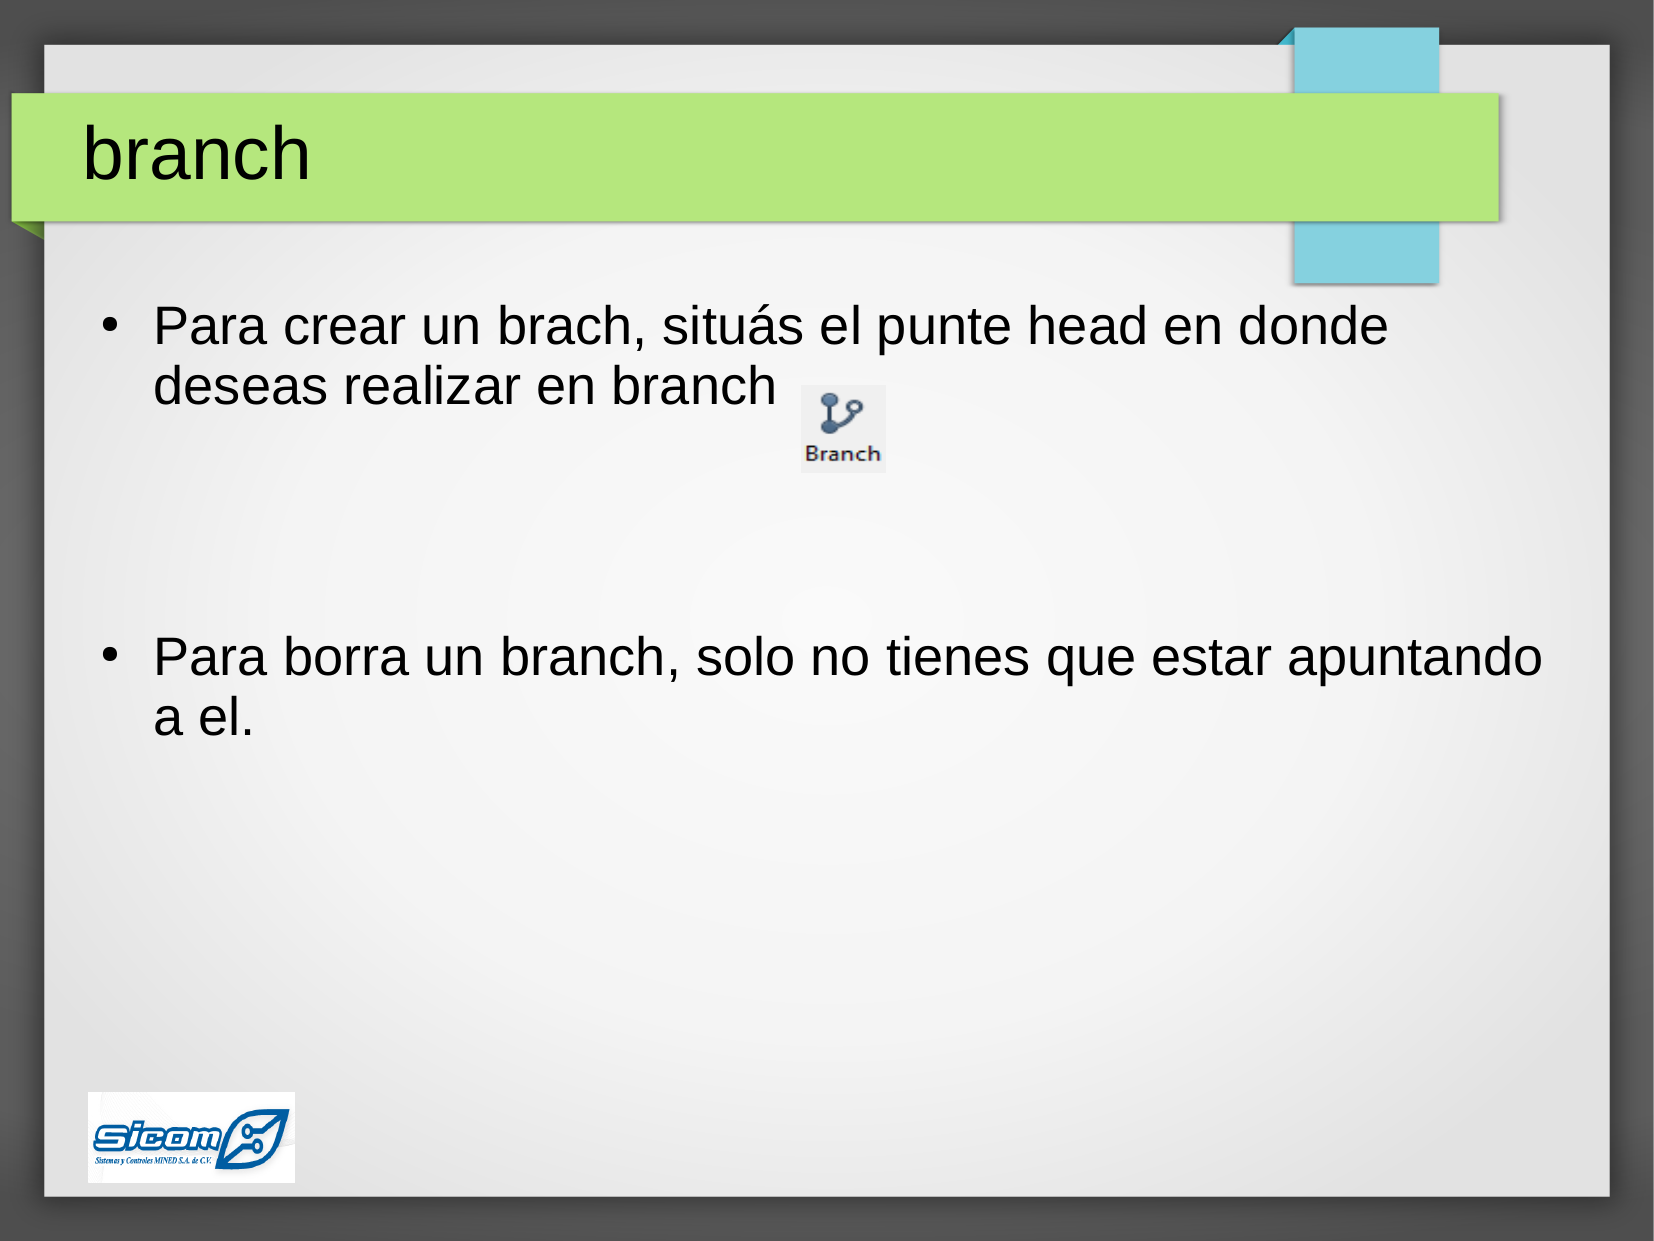

# branch
Para crear un brach, situás el punte head en donde deseas realizar en branch
Para borra un branch, solo no tienes que estar apuntando a el.